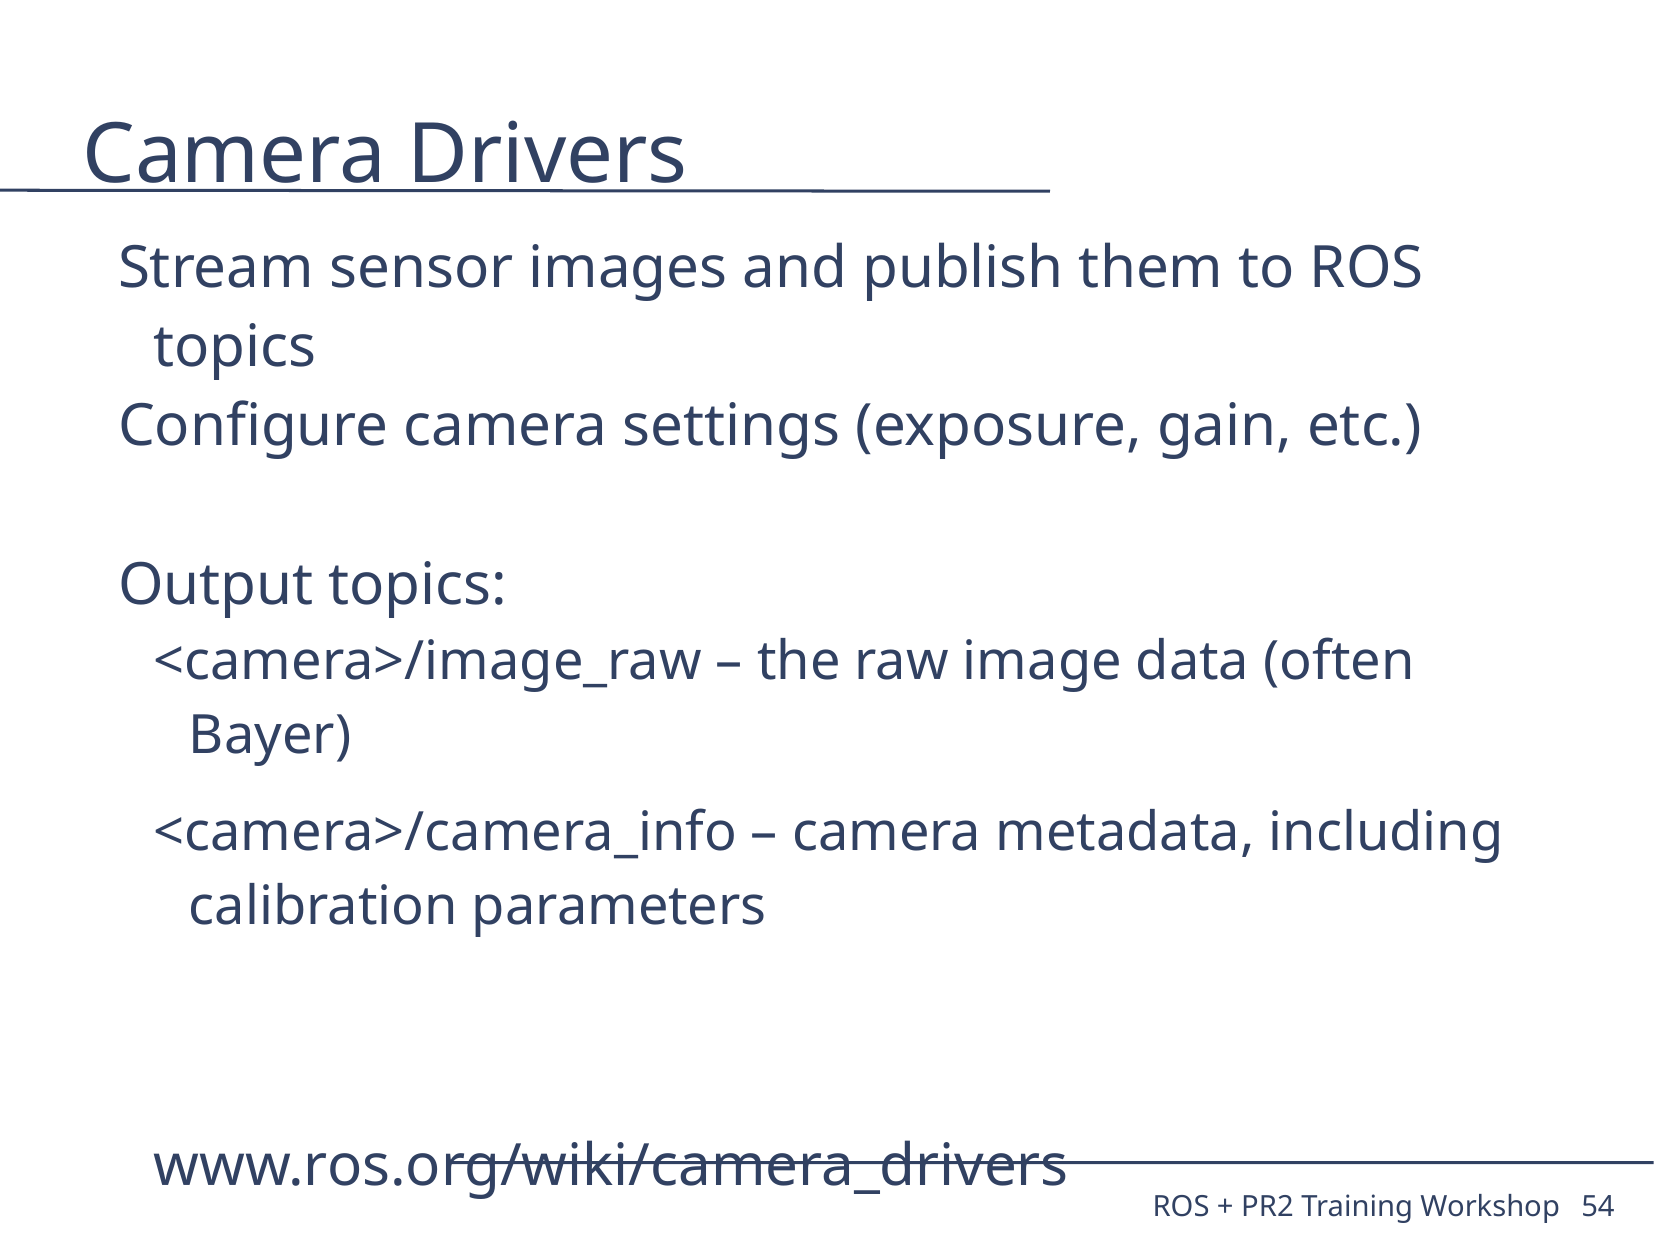

# Camera Drivers
Stream sensor images and publish them to ROS topics
Configure camera settings (exposure, gain, etc.)
Output topics:
<camera>/image_raw – the raw image data (often Bayer)
<camera>/camera_info – camera metadata, including calibration parameters
www.ros.org/wiki/camera_drivers